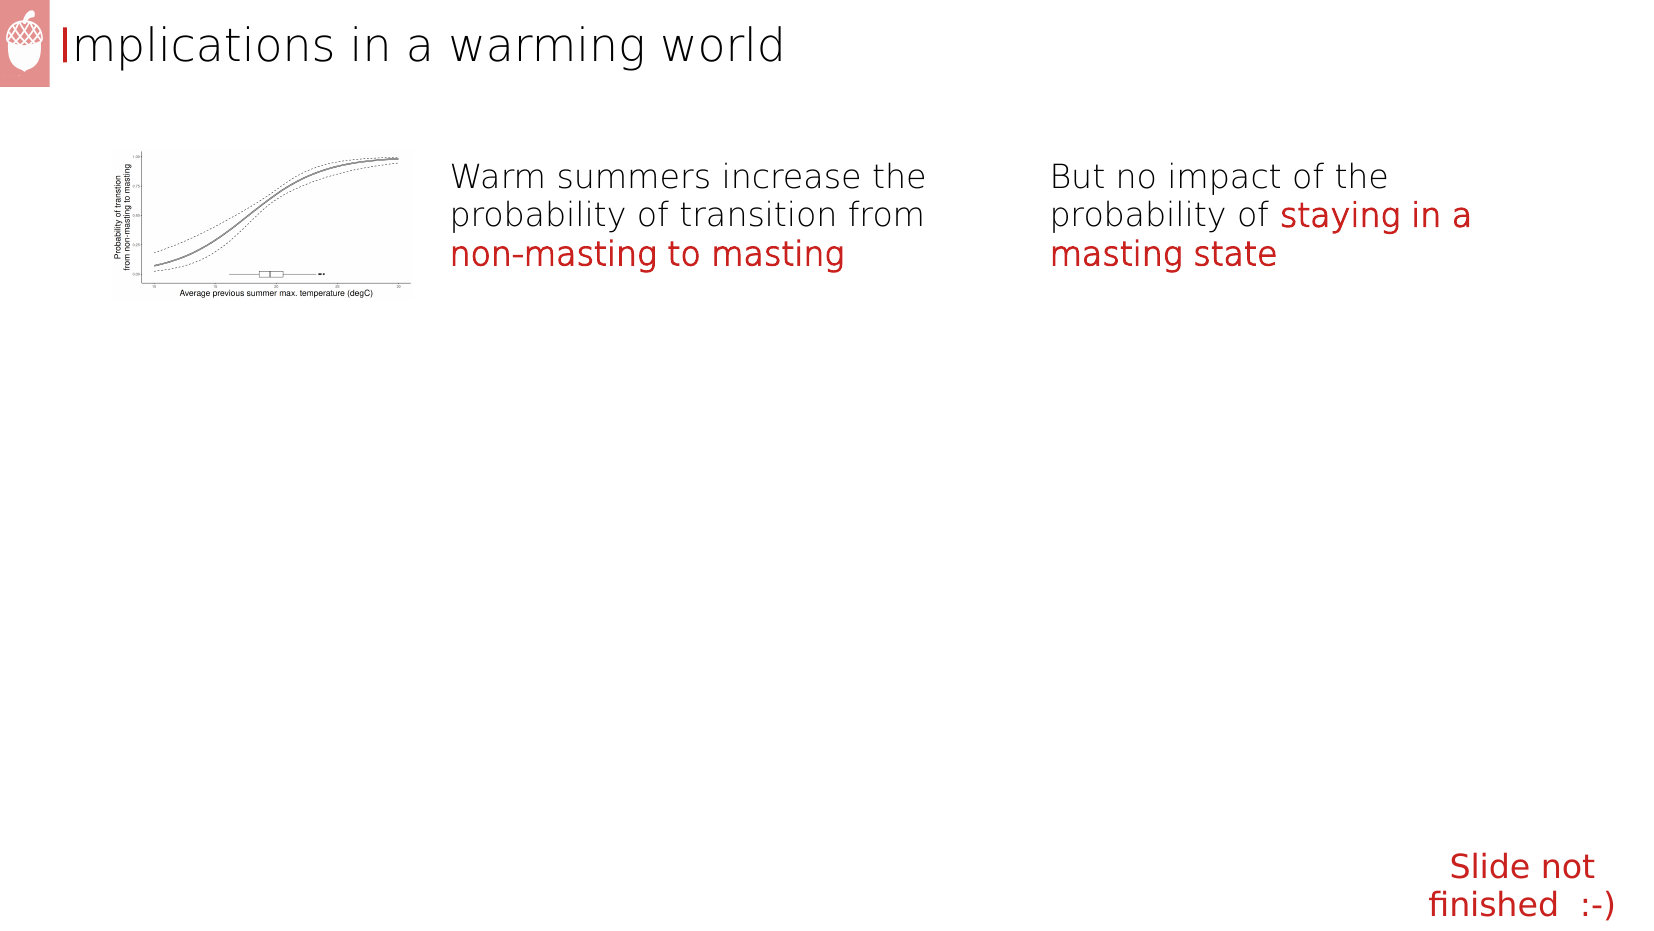

Implications in a warming world
Warm summers increase the probability of transition from non-masting to masting
But no impact of the probability of staying in a masting state
Slide not finished :-)